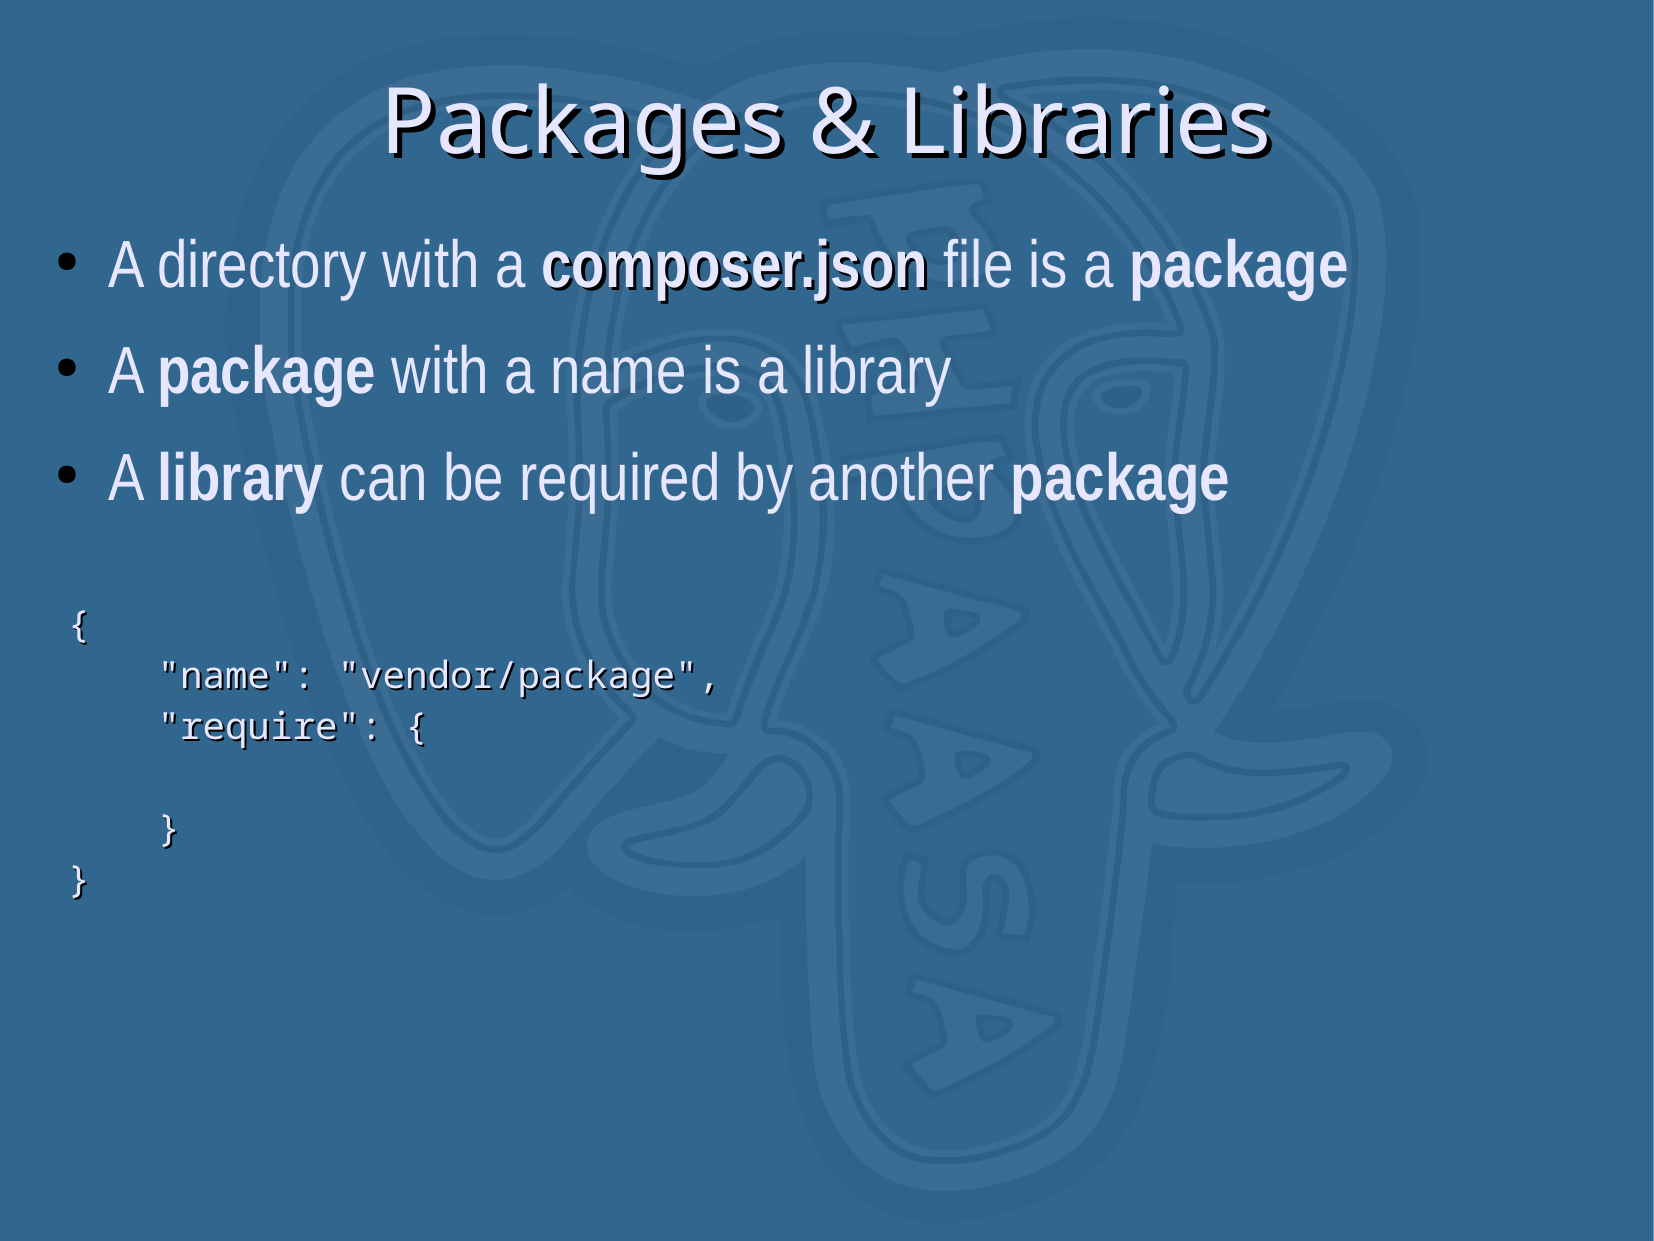

# Packages & Libraries
A directory with a composer.json file is a package
A package with a name is a library
A library can be required by another package
{
 "name": "vendor/package",
 "require": {
 }
}